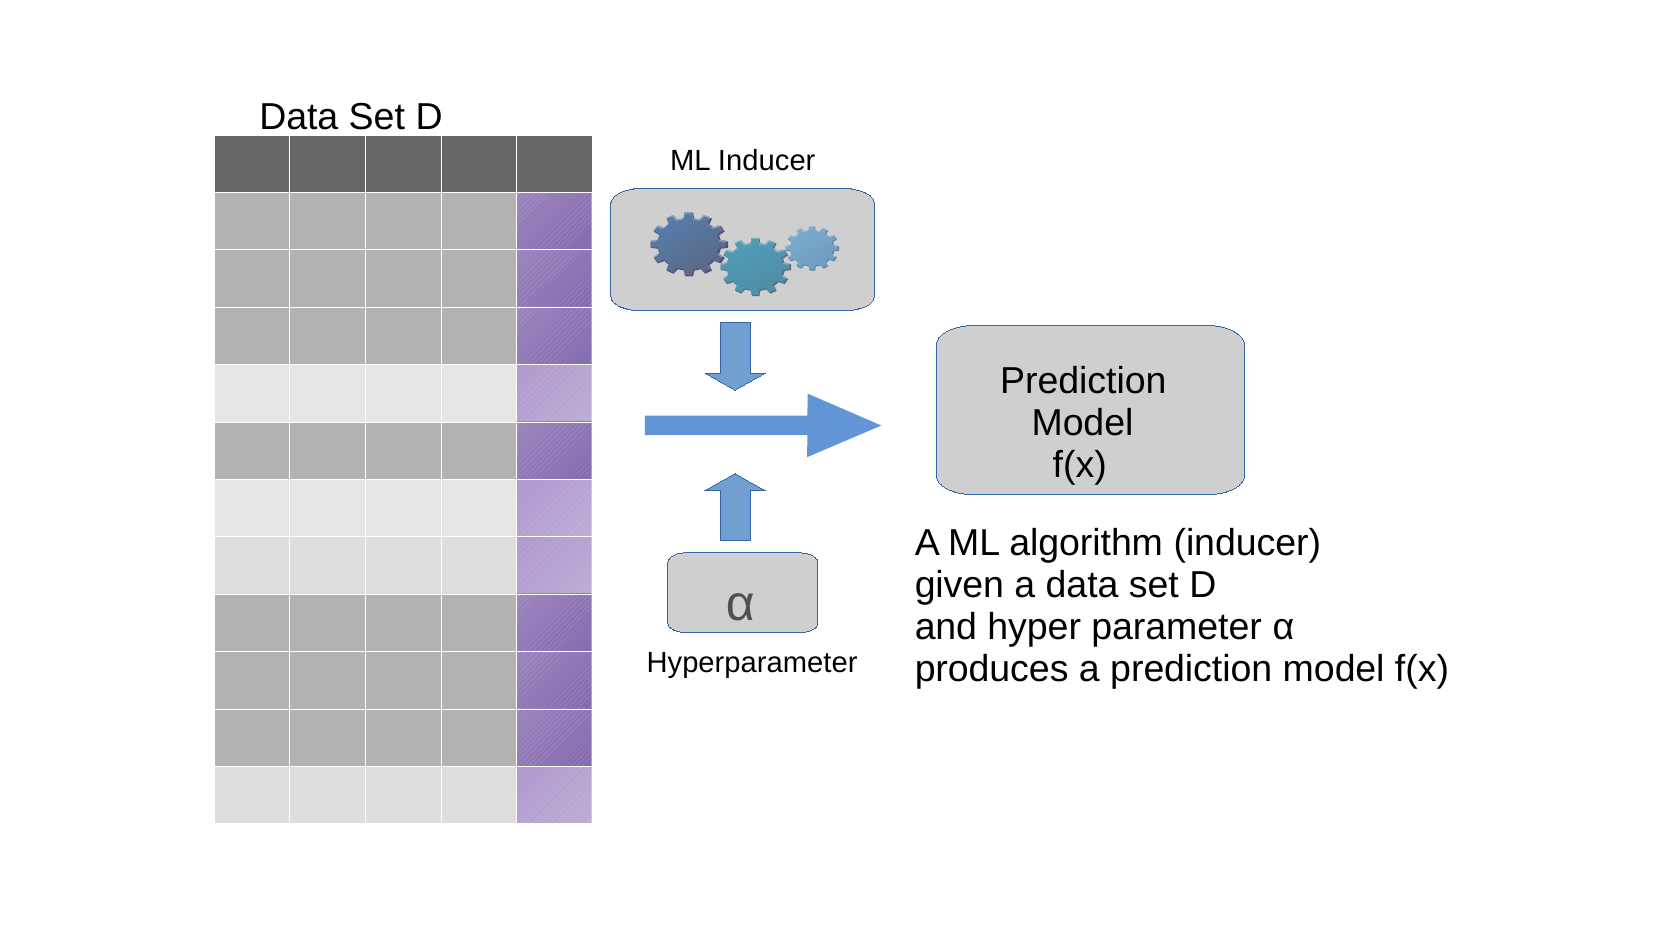

Data Set D
| | | | | |
| --- | --- | --- | --- | --- |
| | | | | |
| | | | | |
| | | | | |
| | | | | |
| | | | | |
| | | | | |
| | | | | |
| | | | | |
| | | | | |
| | | | | |
| | | | | |
ML Inducer
Prediction Model
 f(x)
A ML algorithm (inducer)
given a data set D
and hyper parameter α
produces a prediction model f(x)
α
Hyperparameter